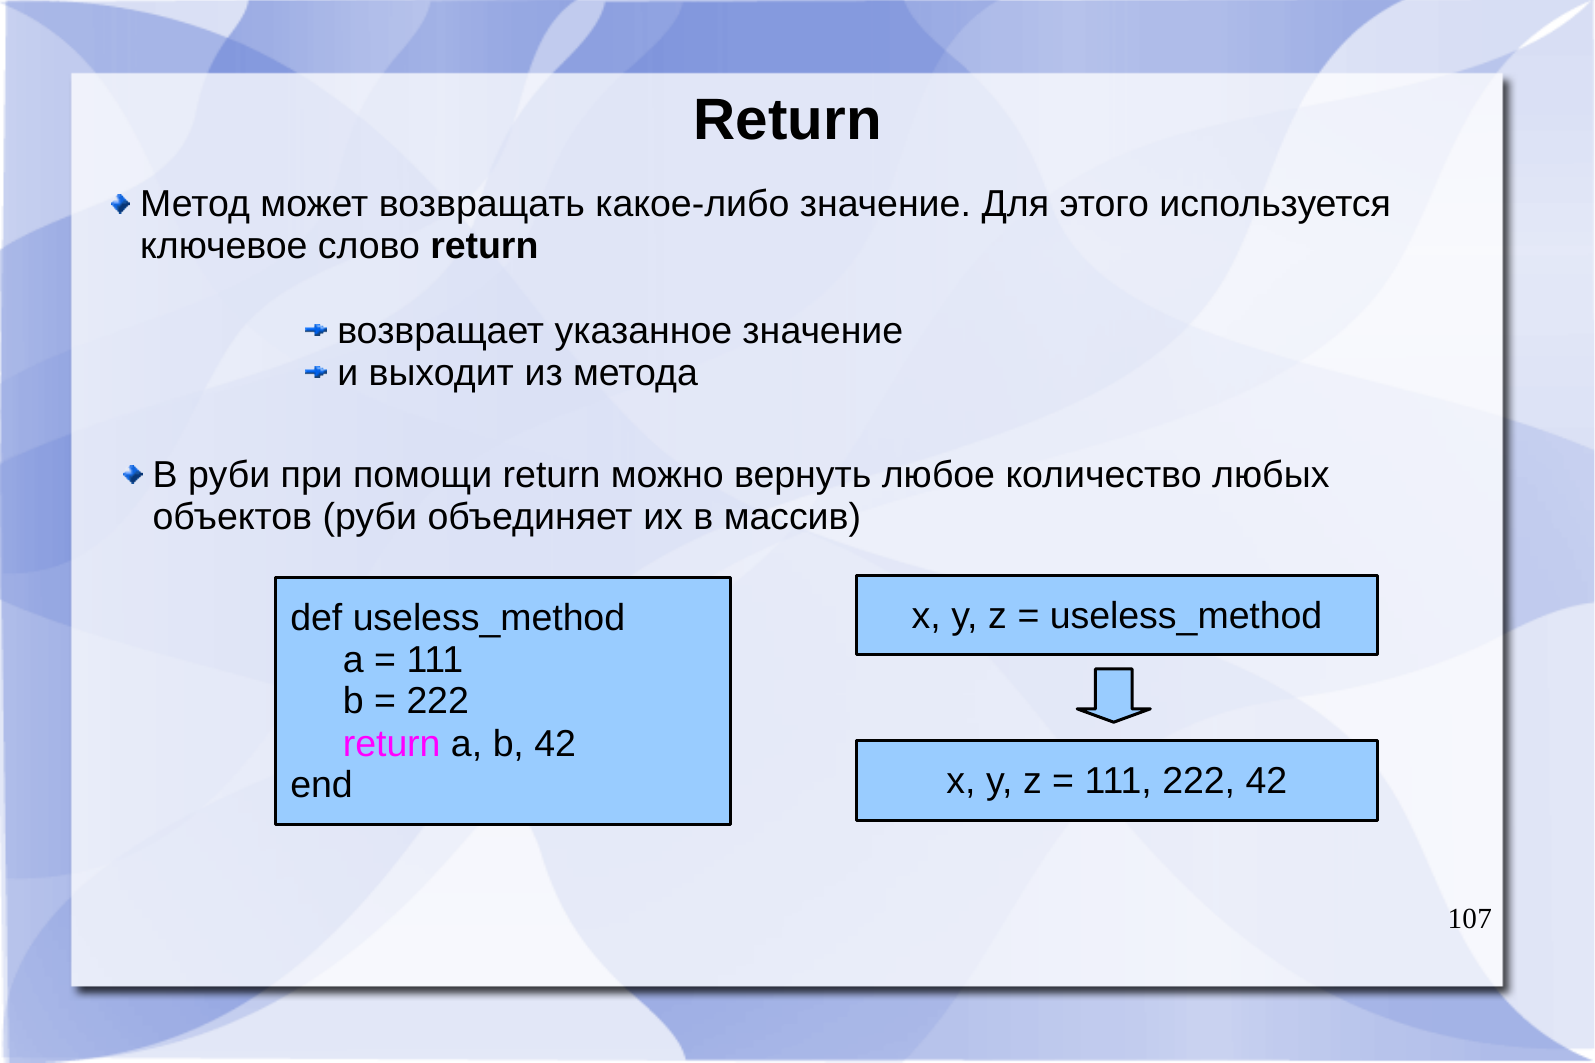

# Return
 Метод может возвращать какое-либо значение. Для этого используется
 ключевое слово return
 возвращает указанное значение
 и выходит из метода
 В руби при помощи return можно вернуть любое количество любых
 объектов (руби объединяет их в массив)
x, y, z = useless_method
x, y, z = 111, 222, 42
def useless_method
 a = 111
 b = 222
 return a, b, 42
end
107